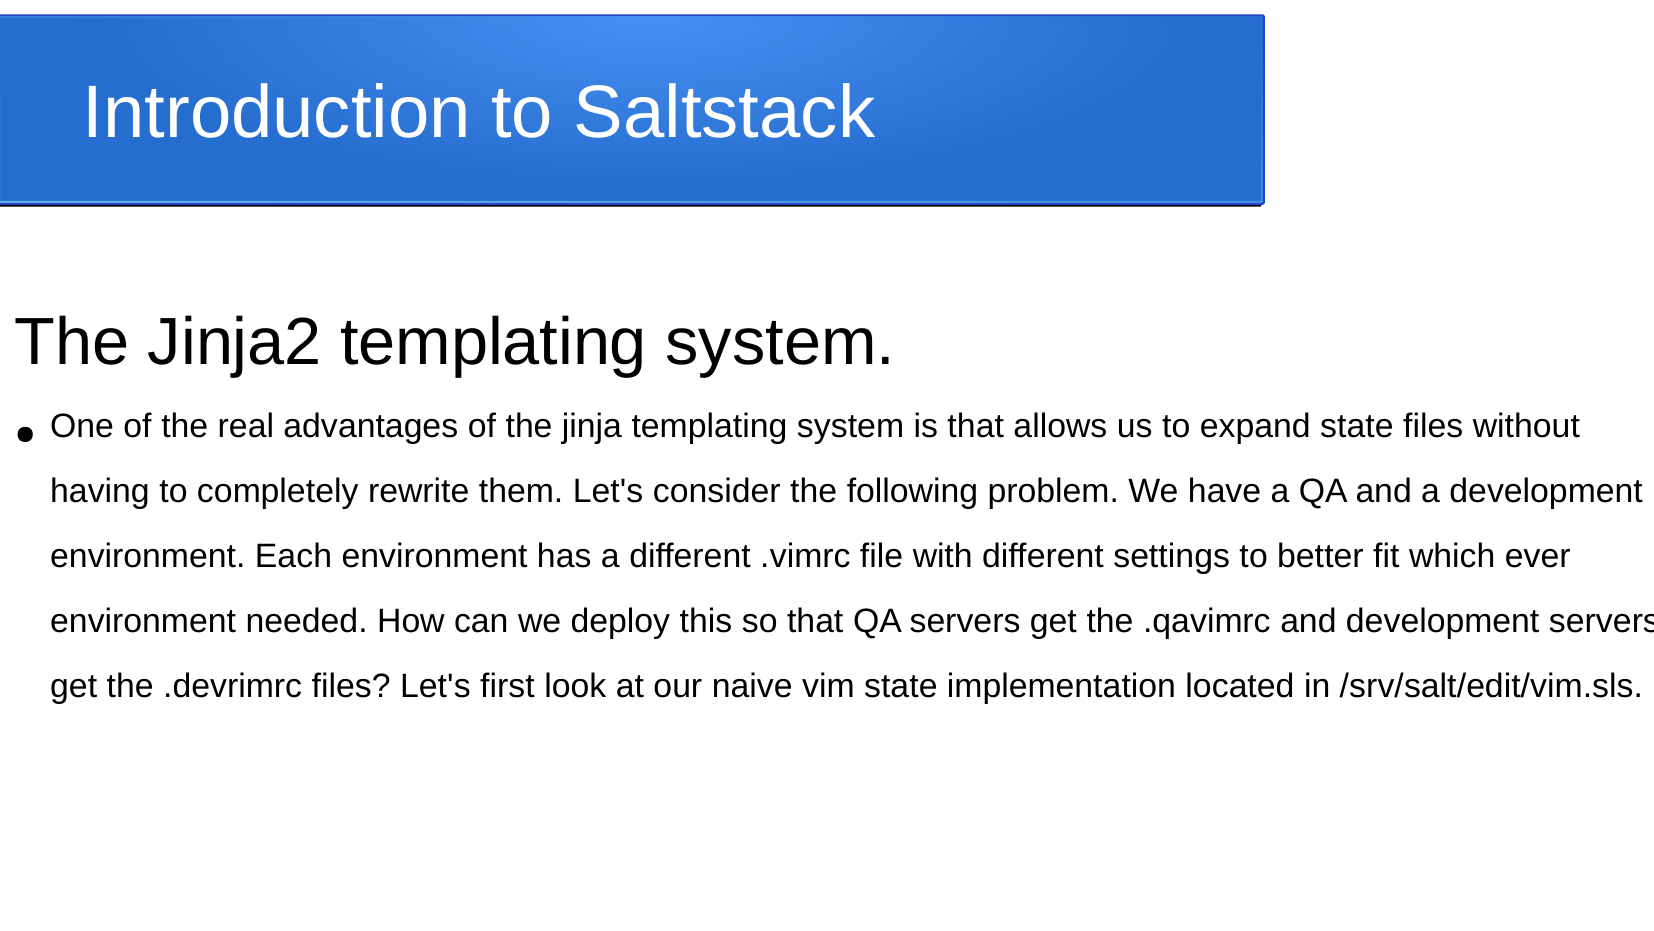

# Introduction to Saltstack
The Jinja2 templating system.
One of the real advantages of the jinja templating system is that allows us to expand state files without having to completely rewrite them. Let's consider the following problem. We have a QA and a development environment. Each environment has a different .vimrc file with different settings to better fit which ever environment needed. How can we deploy this so that QA servers get the .qavimrc and development servers get the .devrimrc files? Let's first look at our naive vim state implementation located in /srv/salt/edit/vim.sls.